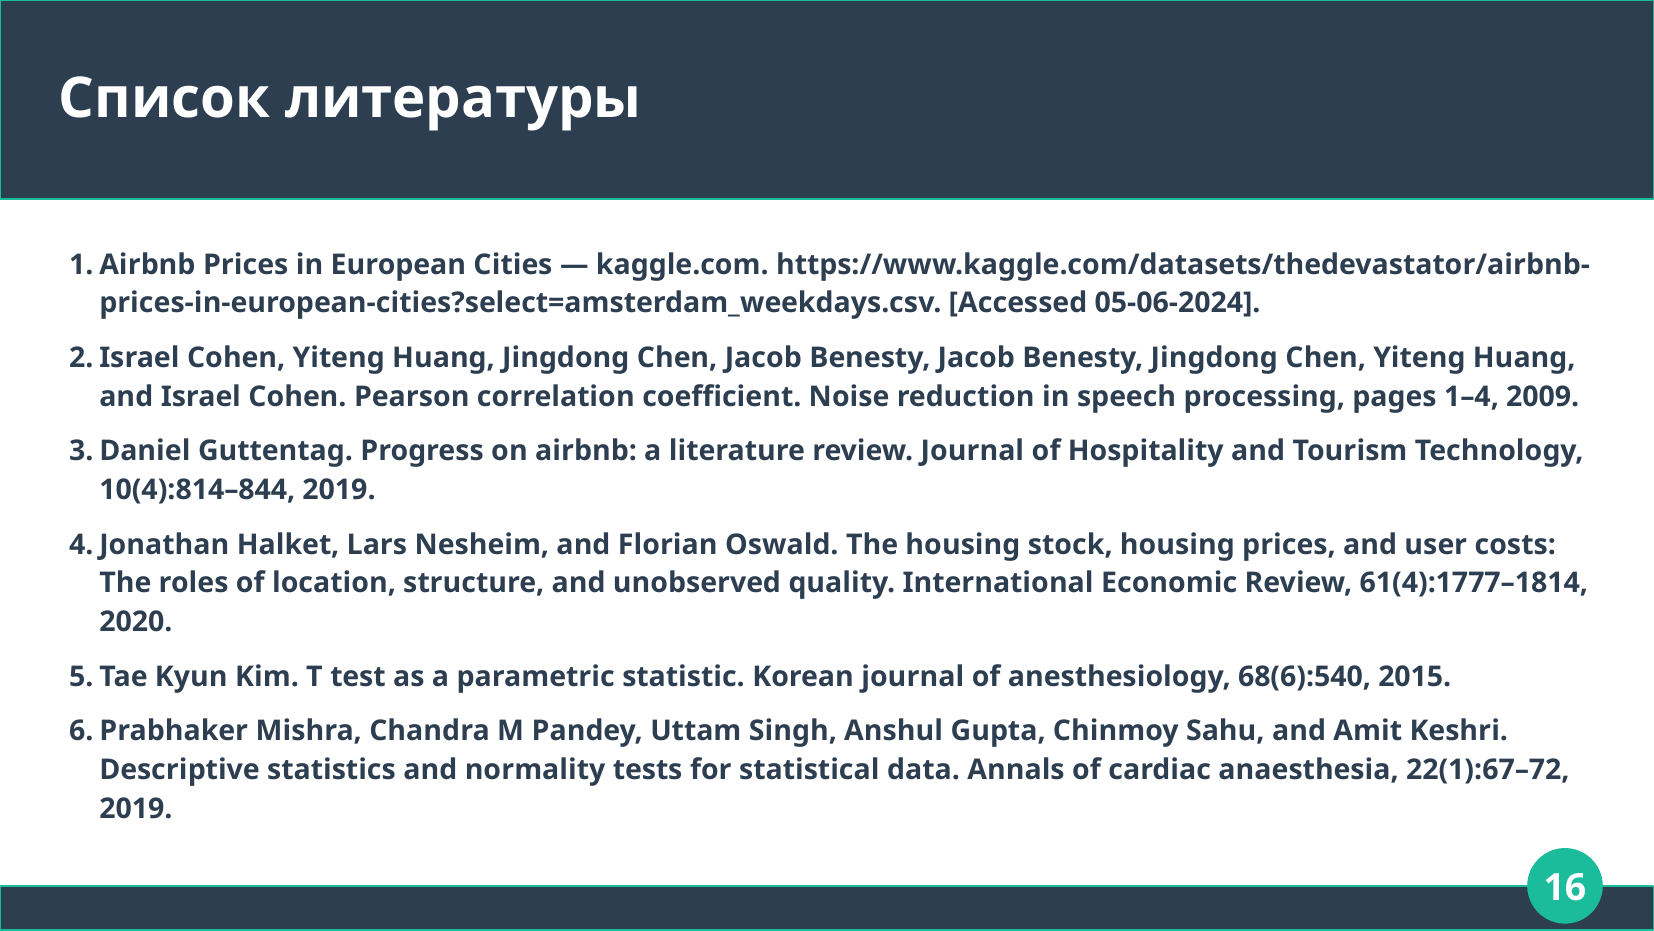

# Список литературы
Airbnb Prices in European Cities — kaggle.com. https://www.kaggle.com/datasets/thedevastator/airbnb-prices-in-european-cities?select=amsterdam_weekdays.csv. [Accessed 05-06-2024].
Israel Cohen, Yiteng Huang, Jingdong Chen, Jacob Benesty, Jacob Benesty, Jingdong Chen, Yiteng Huang, and Israel Cohen. Pearson correlation coefficient. Noise reduction in speech processing, pages 1–4, 2009.
Daniel Guttentag. Progress on airbnb: a literature review. Journal of Hospitality and Tourism Technology, 10(4):814–844, 2019.
Jonathan Halket, Lars Nesheim, and Florian Oswald. The housing stock, housing prices, and user costs: The roles of location, structure, and unobserved quality. International Economic Review, 61(4):1777–1814, 2020.
Tae Kyun Kim. T test as a parametric statistic. Korean journal of anesthesiology, 68(6):540, 2015.
Prabhaker Mishra, Chandra M Pandey, Uttam Singh, Anshul Gupta, Chinmoy Sahu, and Amit Keshri. Descriptive statistics and normality tests for statistical data. Annals of cardiac anaesthesia, 22(1):67–72, 2019.
16